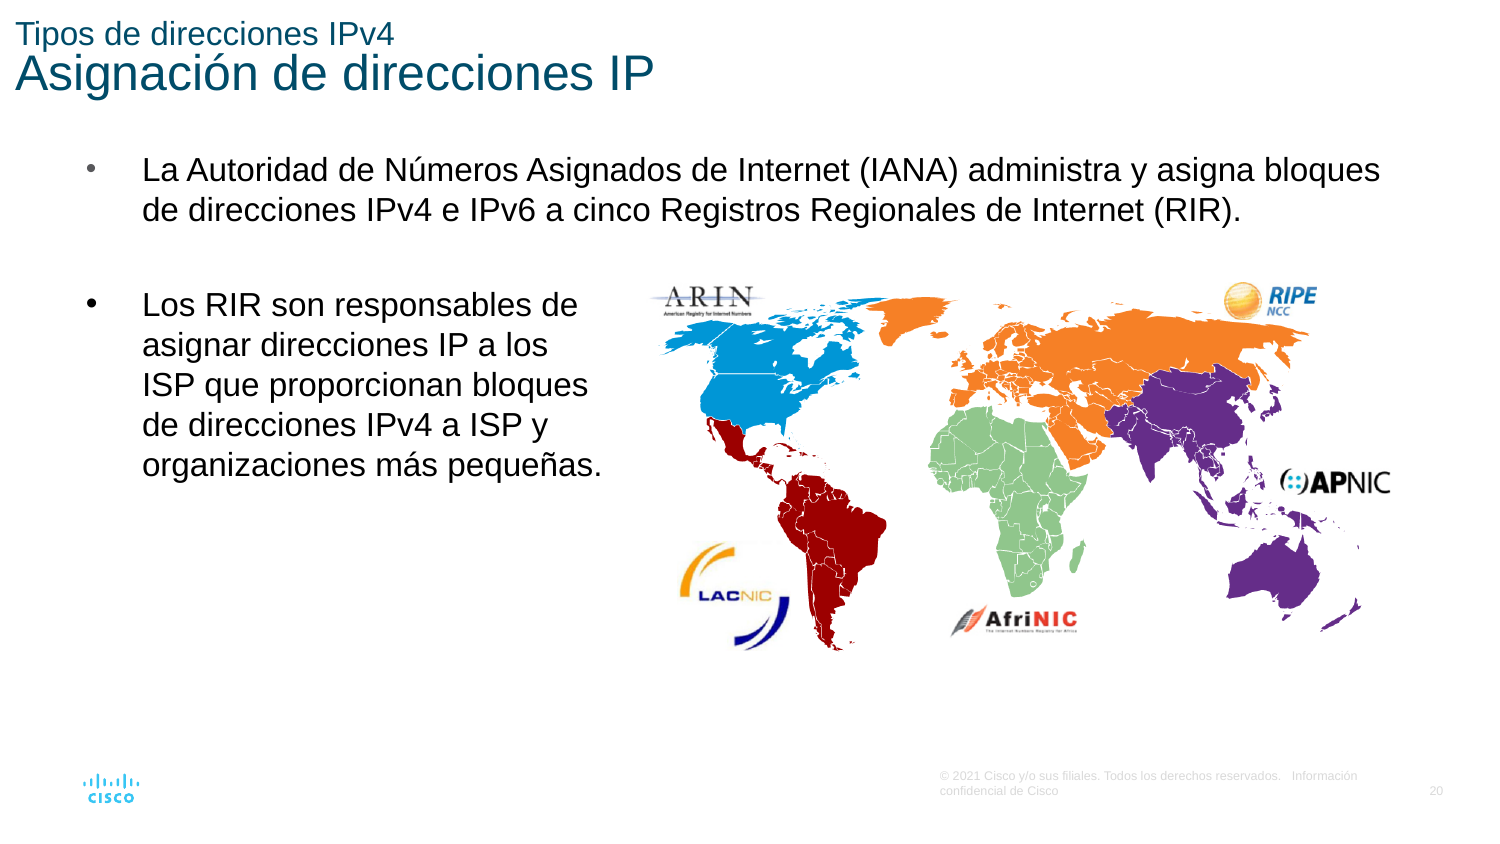

# Tipos de direcciones IPv4 Asignación de direcciones IP
La Autoridad de Números Asignados de Internet (IANA) administra y asigna bloques de direcciones IPv4 e IPv6 a cinco Registros Regionales de Internet (RIR).
Los RIR son responsables de asignar direcciones IP a los ISP que proporcionan bloques de direcciones IPv4 a ISP y organizaciones más pequeñas.